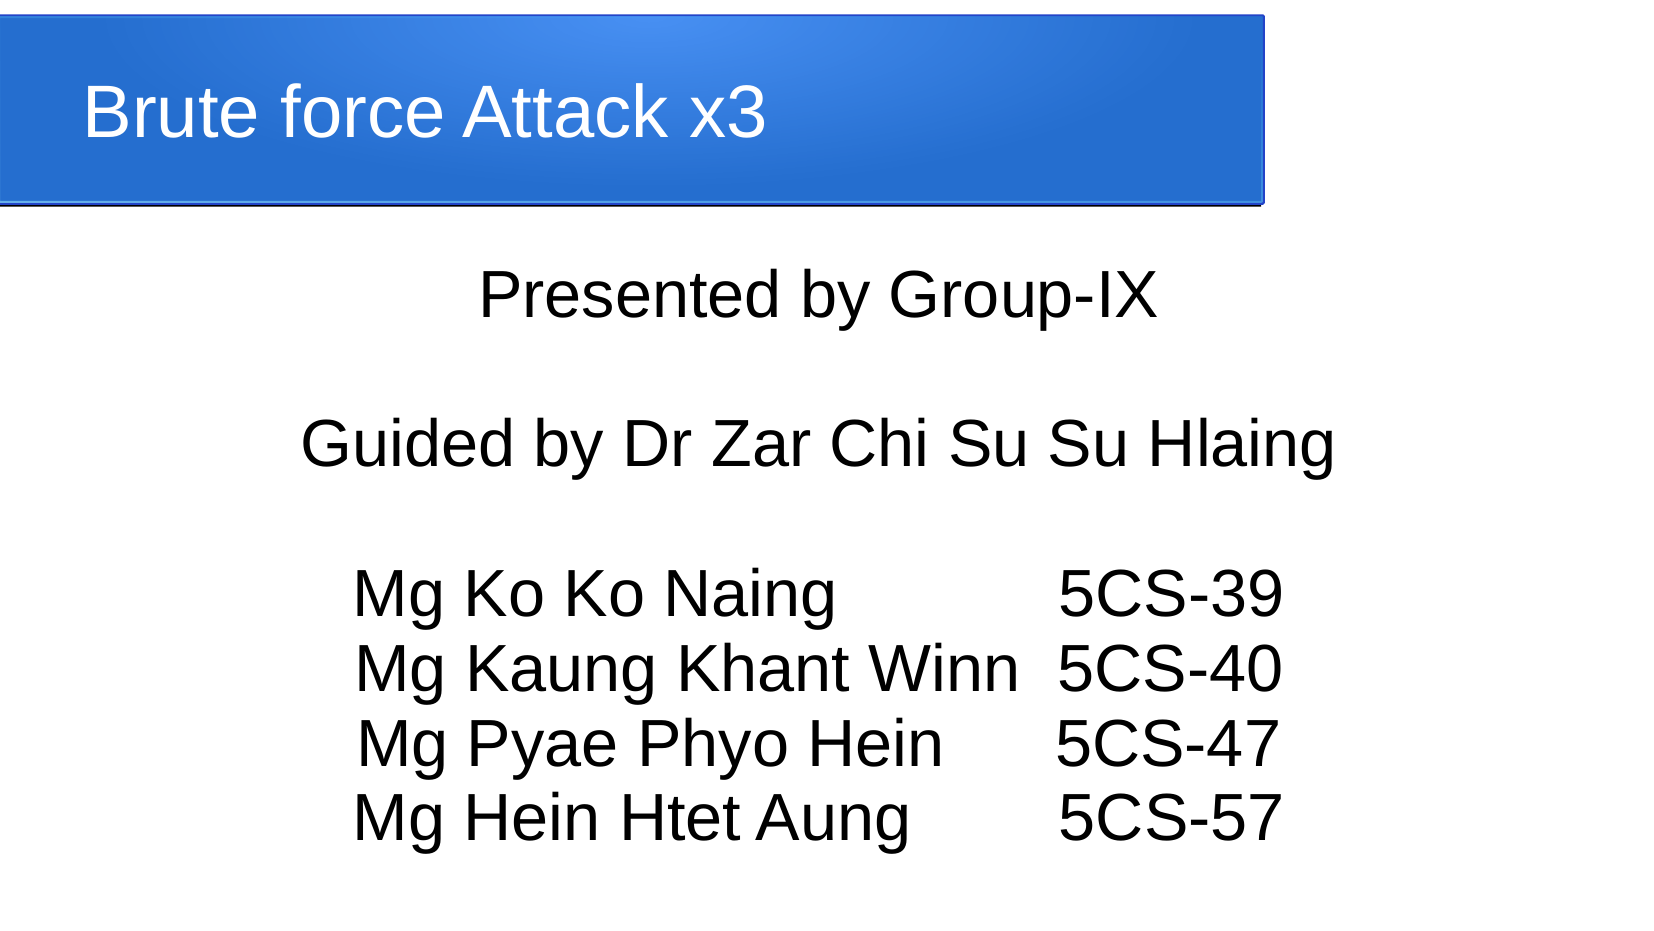

# Brute force Attack x3
Presented by Group-IX
Guided by Dr Zar Chi Su Su Hlaing
Mg Ko Ko Naing 5CS-39
Mg Kaung Khant Winn 5CS-40
Mg Pyae Phyo Hein 5CS-47
Mg Hein Htet Aung 5CS-57